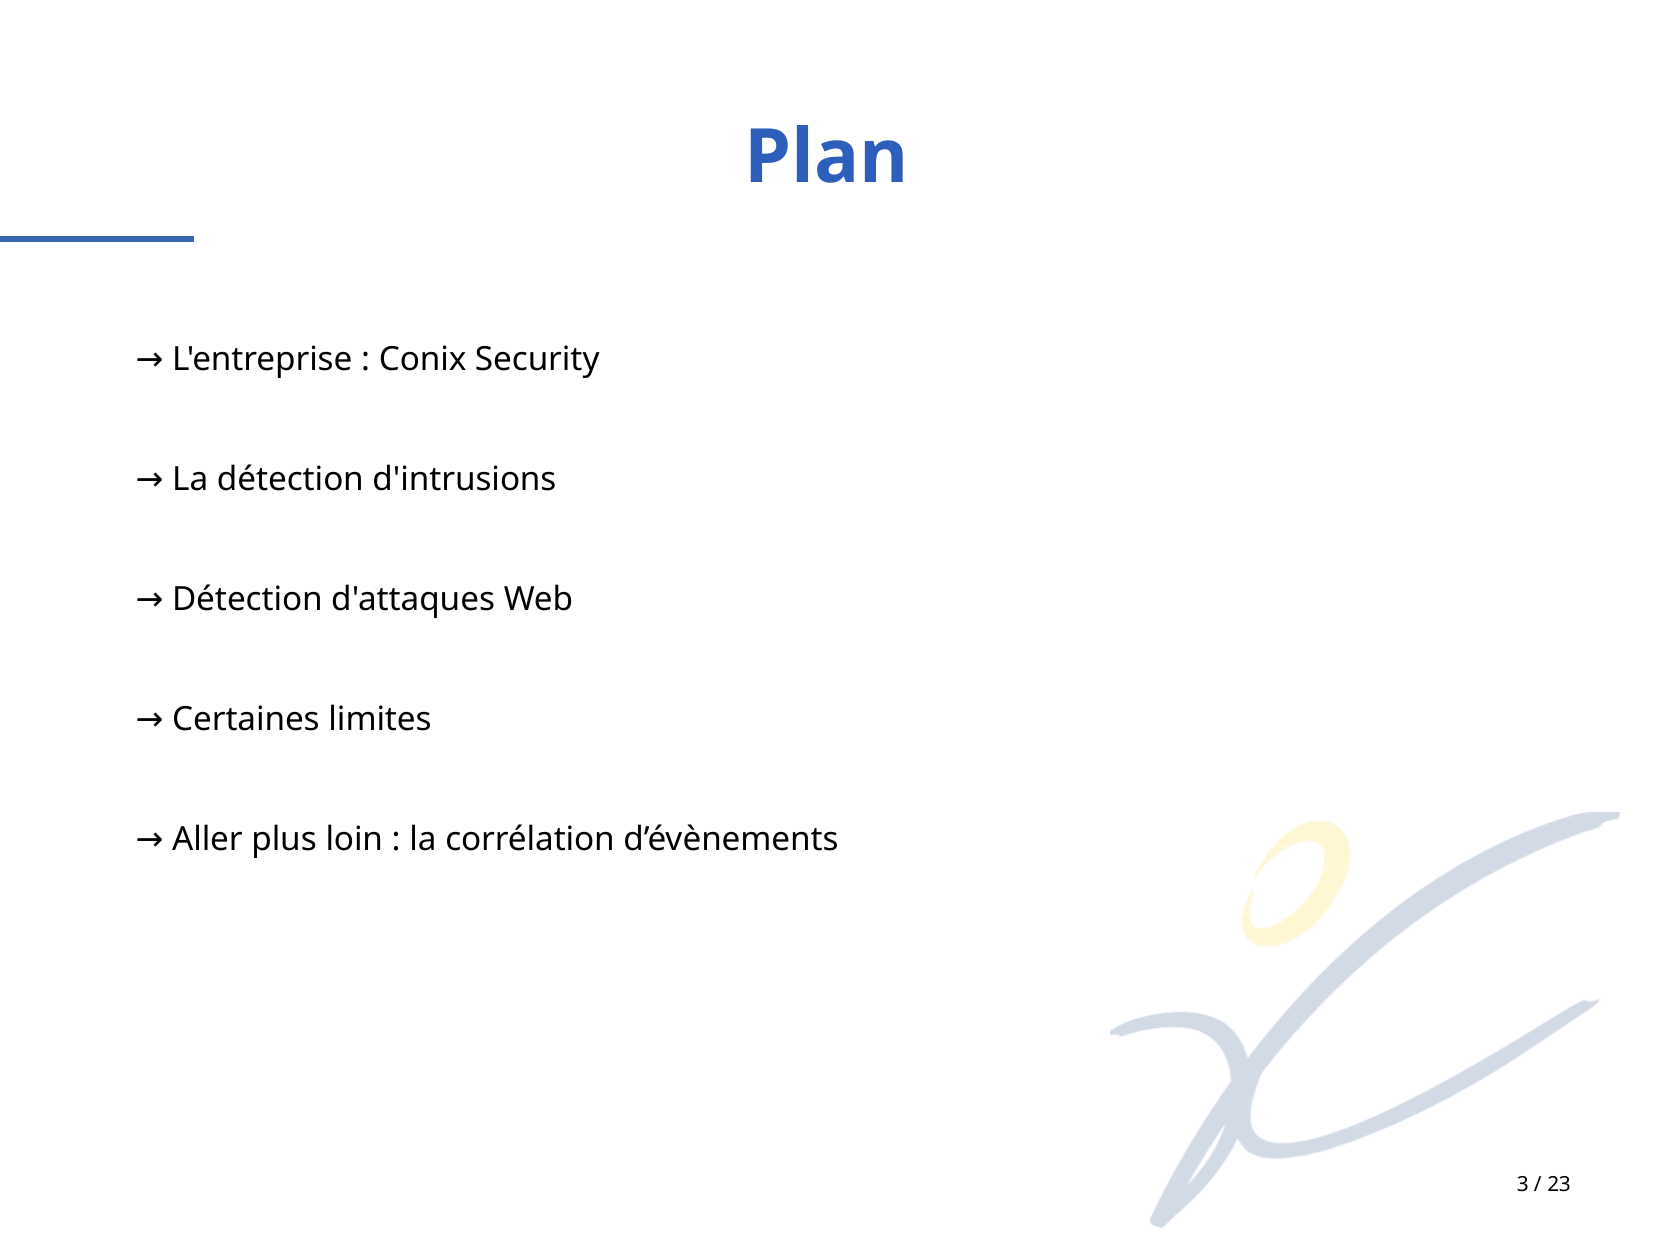

# Plan
→ L'entreprise : Conix Security
→ La détection d'intrusions
→ Détection d'attaques Web
→ Certaines limites
→ Aller plus loin : la corrélation d’évènements
3